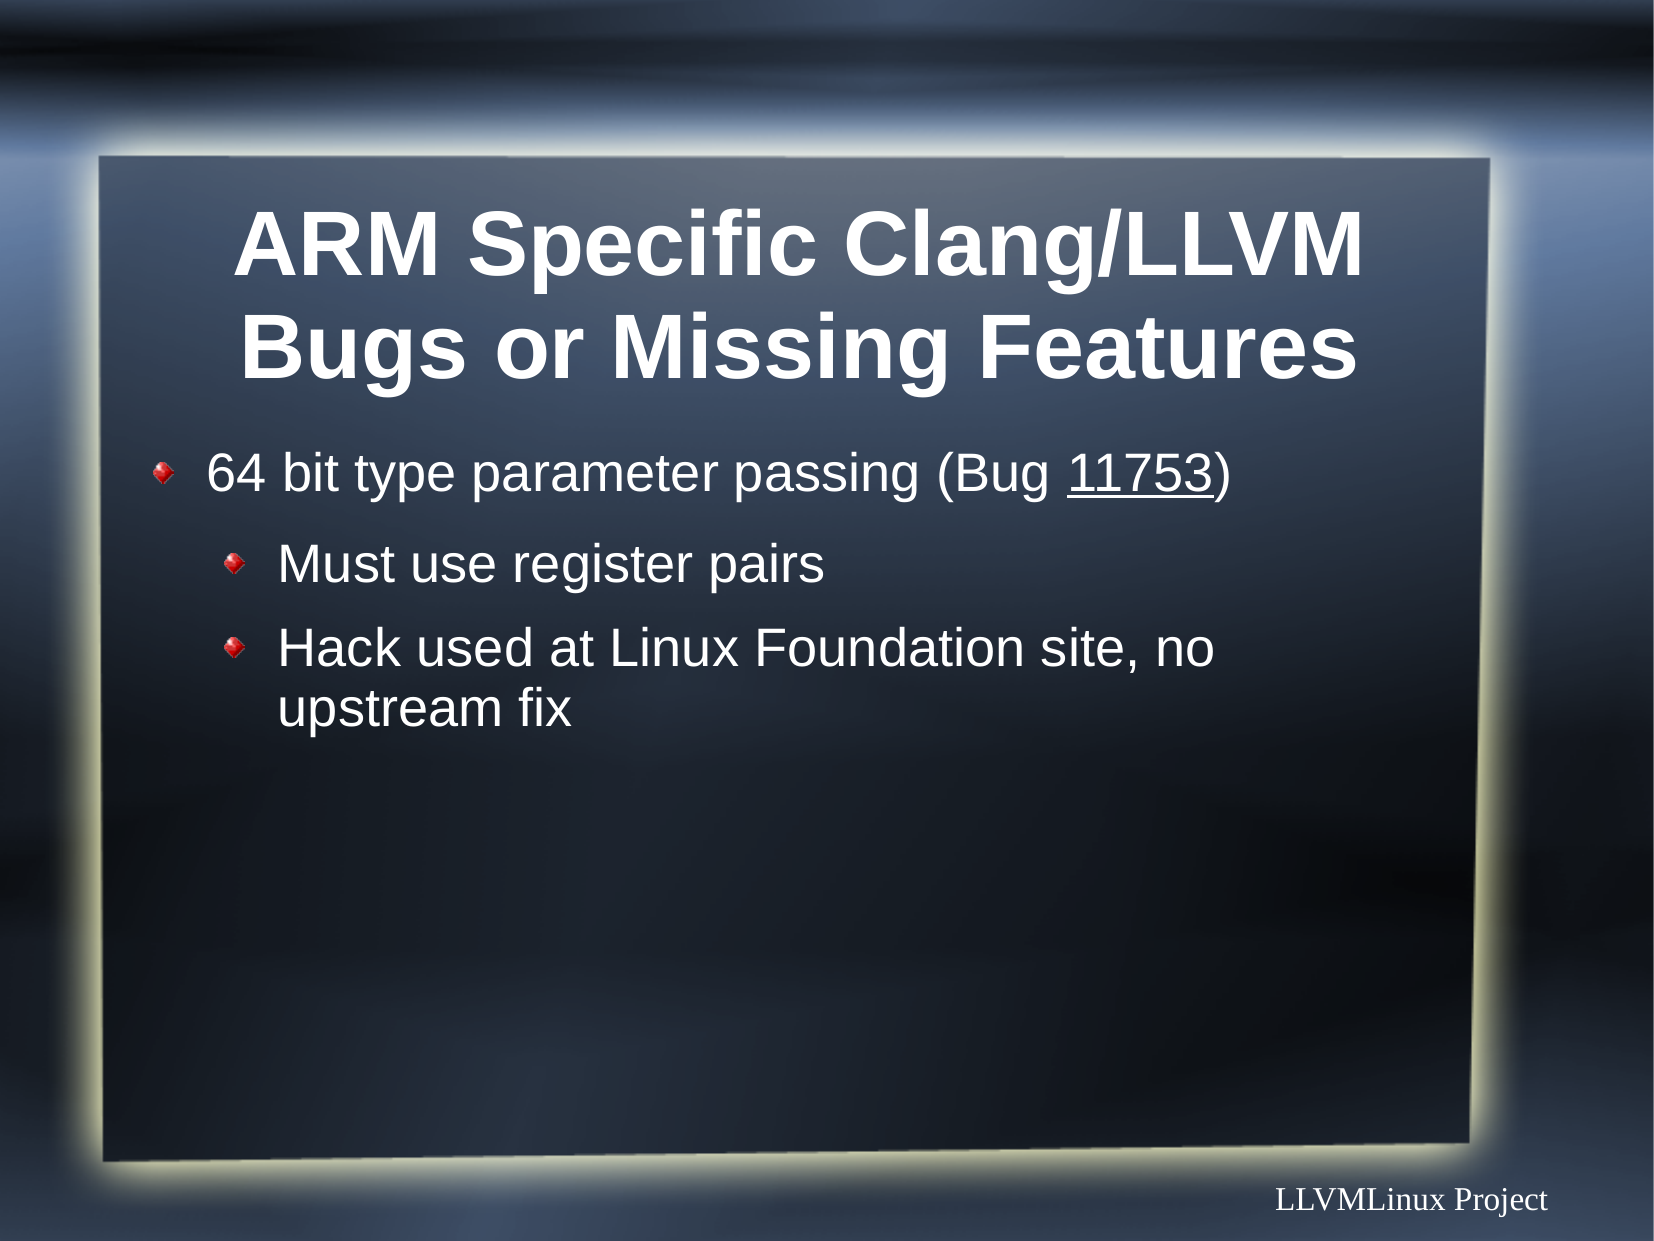

# ARM Specific Clang/LLVM Bugs or Missing Features
64 bit type parameter passing (Bug 11753)
Must use register pairs
Hack used at Linux Foundation site, no upstream fix